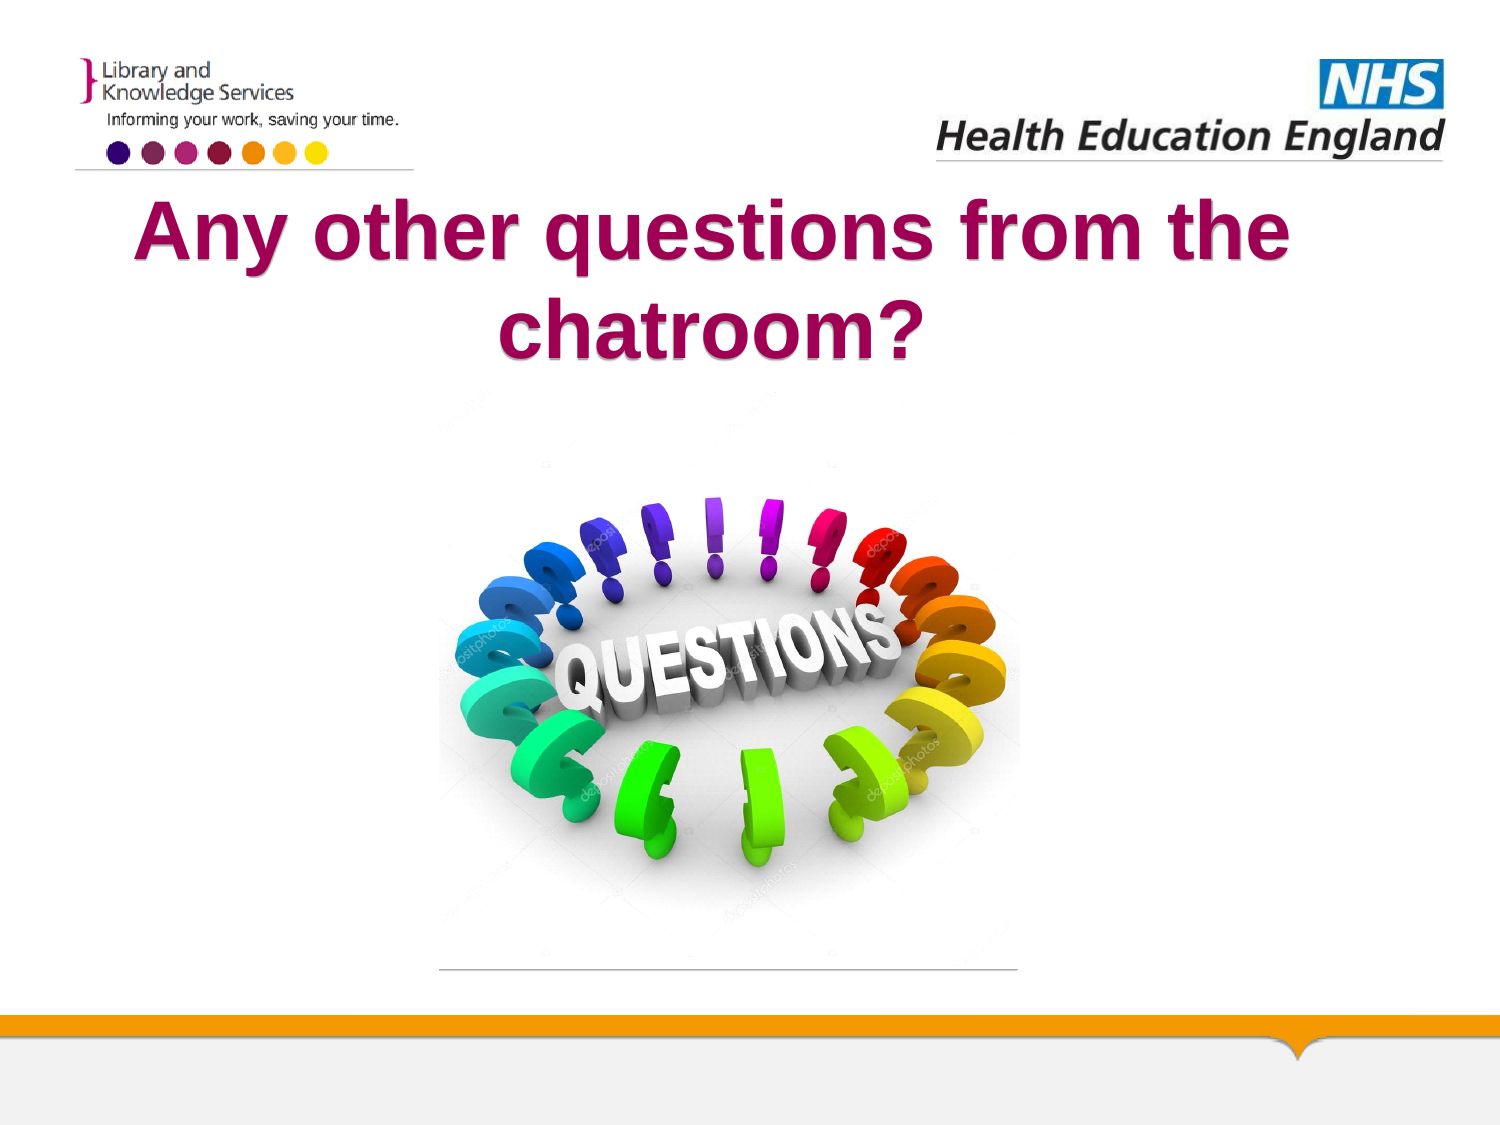

# Any other questions from the chatroom?